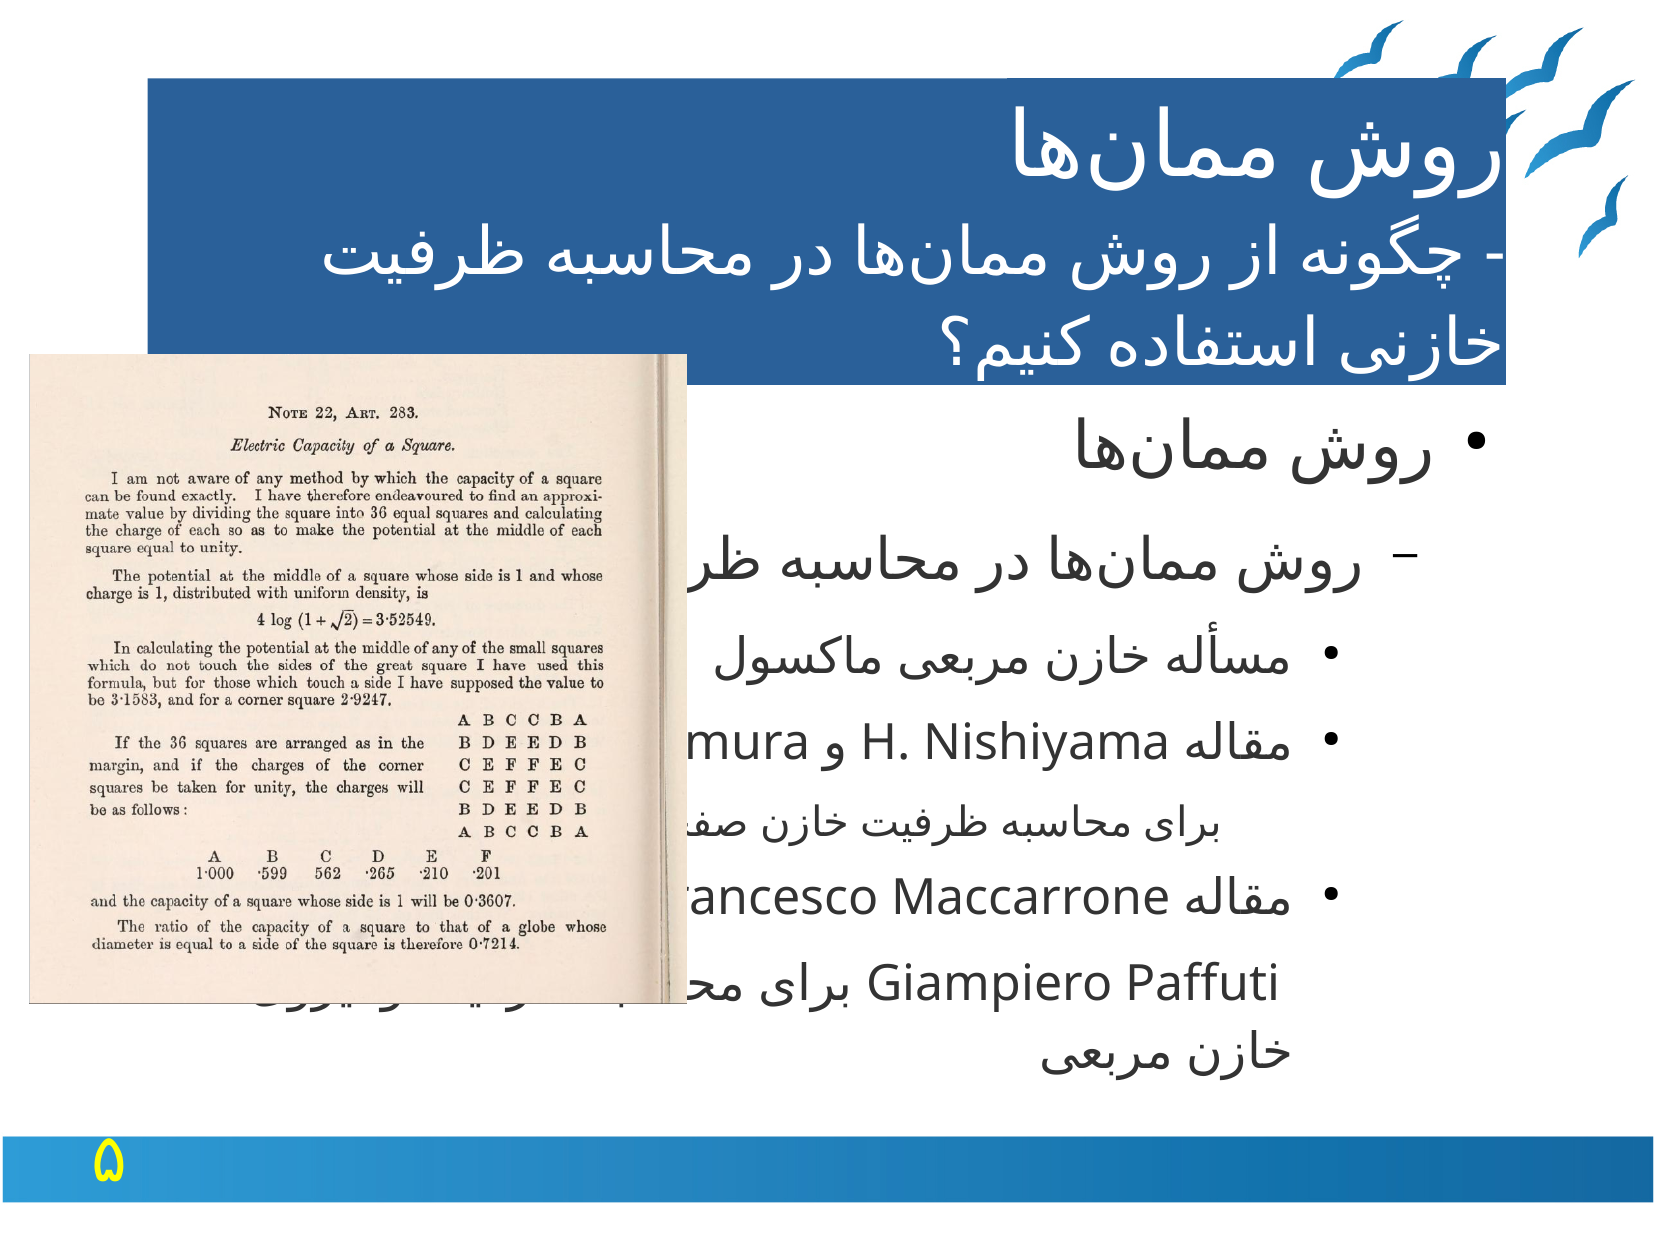

# روش ممان‌ها - چگونه از روش ممان‌ها در محاسبه ظرفیت خازنی استفاده کنیم؟
روش ممان‌ها
روش ممان‌ها در محاسبه ظرفیت خازنی
مسأله خازن مربعی ماکسول
مقاله H. Nishiyama و M. Nakamura
برای محاسبه ظرفیت خازن صفحات موازی
مقاله Francesco Maccarrone و
 Giampiero Paffuti برای محاسبه ظرفیت و نیروی خازن مربعی
 ۵